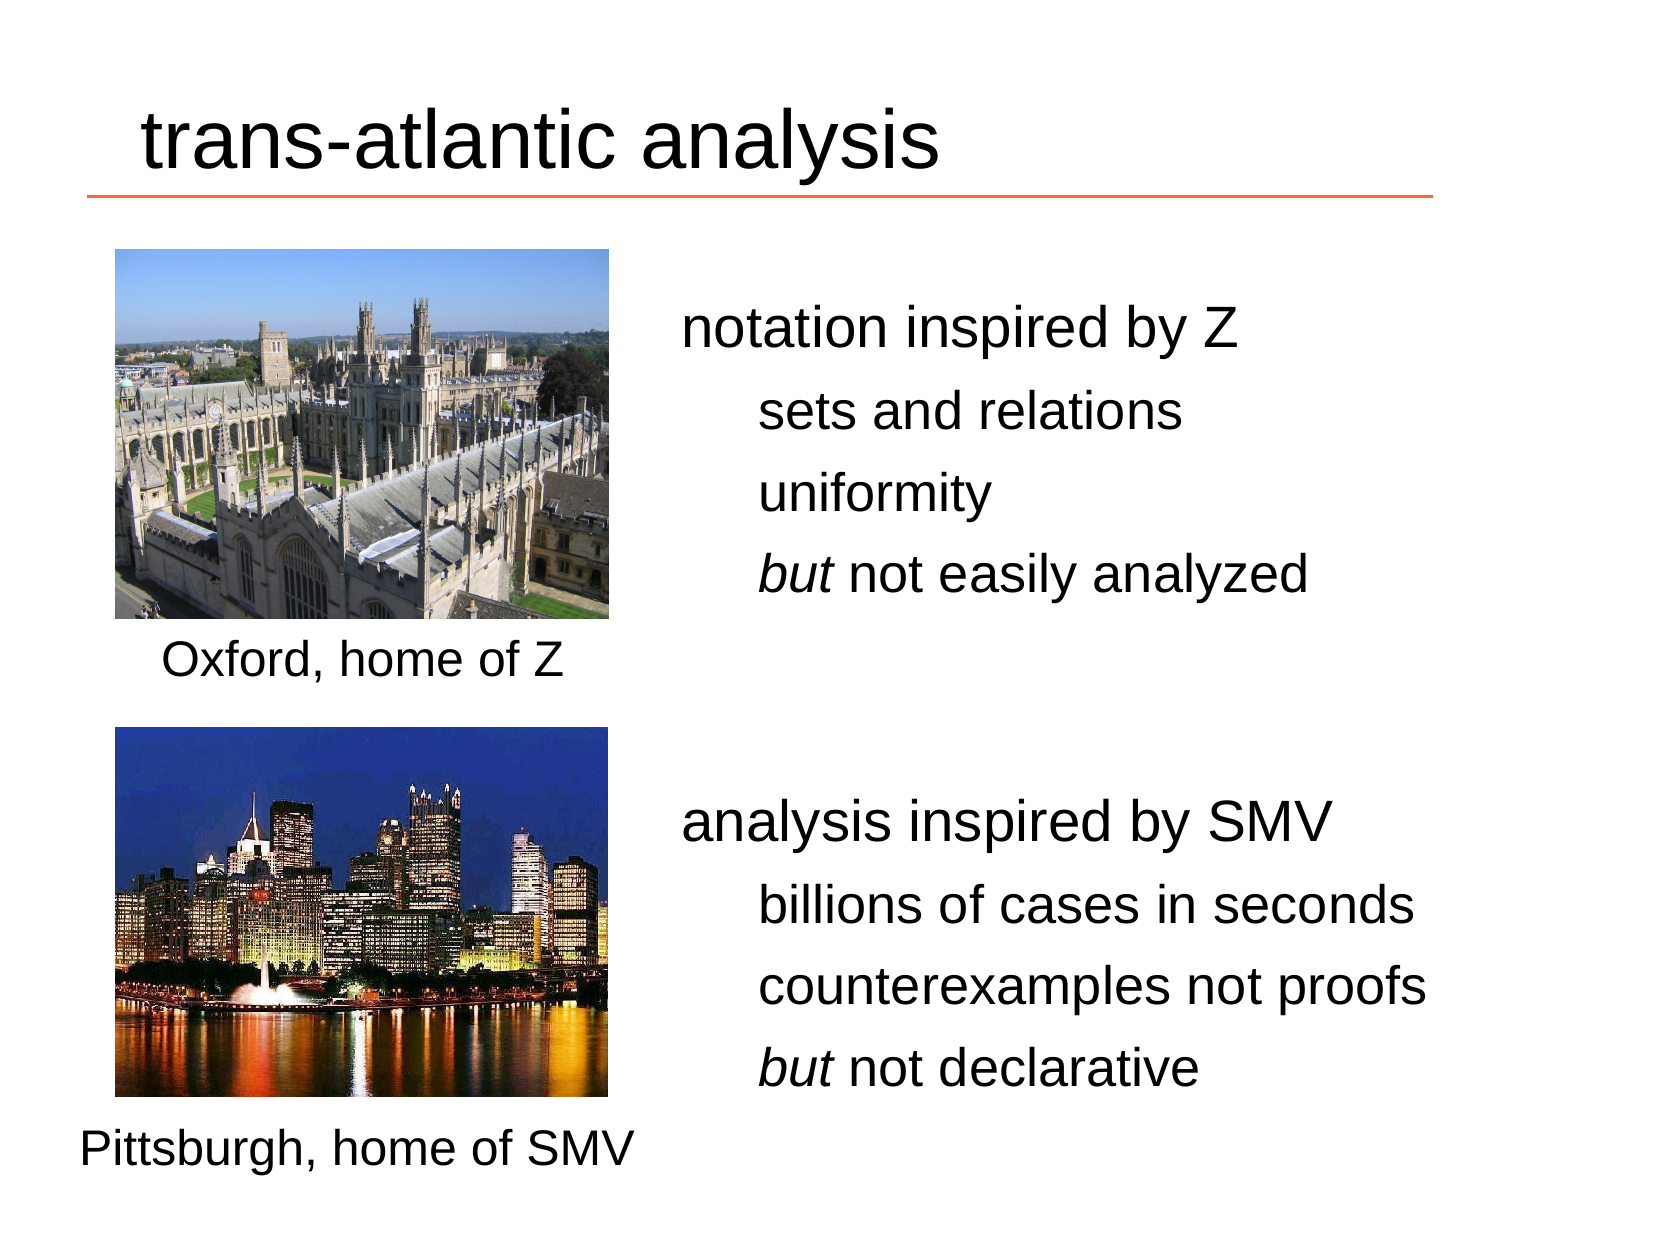

# trans-atlantic analysis
notation inspired by Z
sets and relations
uniformity
but not easily analyzed
analysis inspired by SMV
billions of cases in seconds
counterexamples not proofs
but not declarative
Oxford, home of Z
Pittsburgh, home of SMV